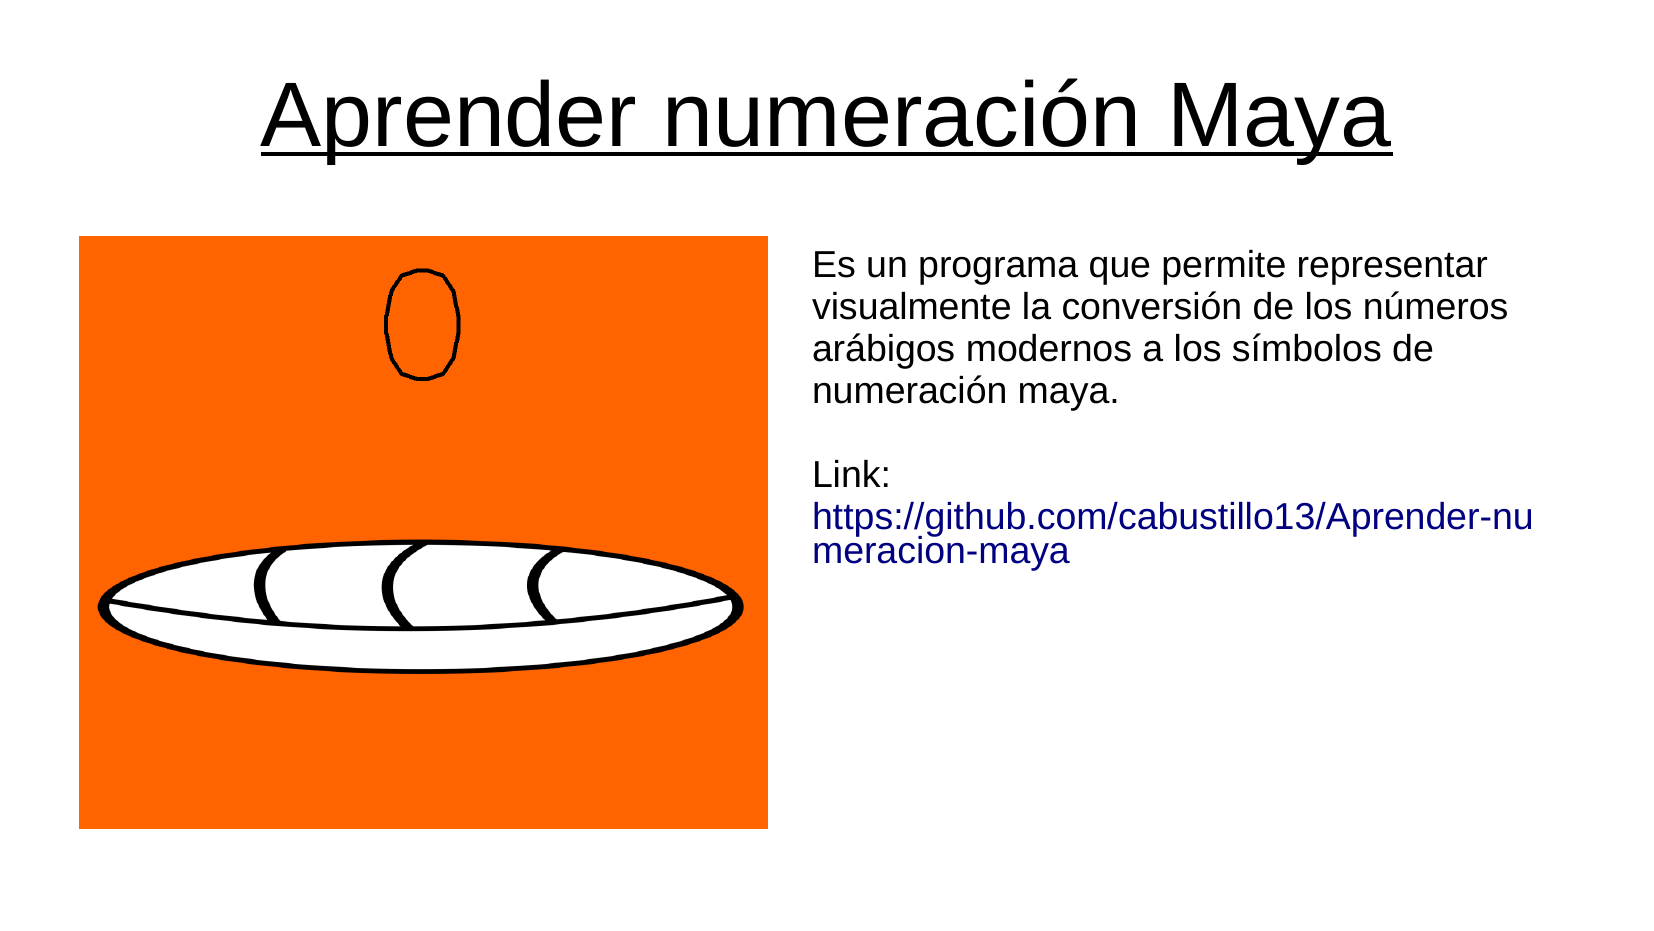

# Aprender numeración Maya
Es un programa que permite representar visualmente la conversión de los números arábigos modernos a los símbolos de numeración maya.
Link:
https://github.com/cabustillo13/Aprender-numeracion-maya